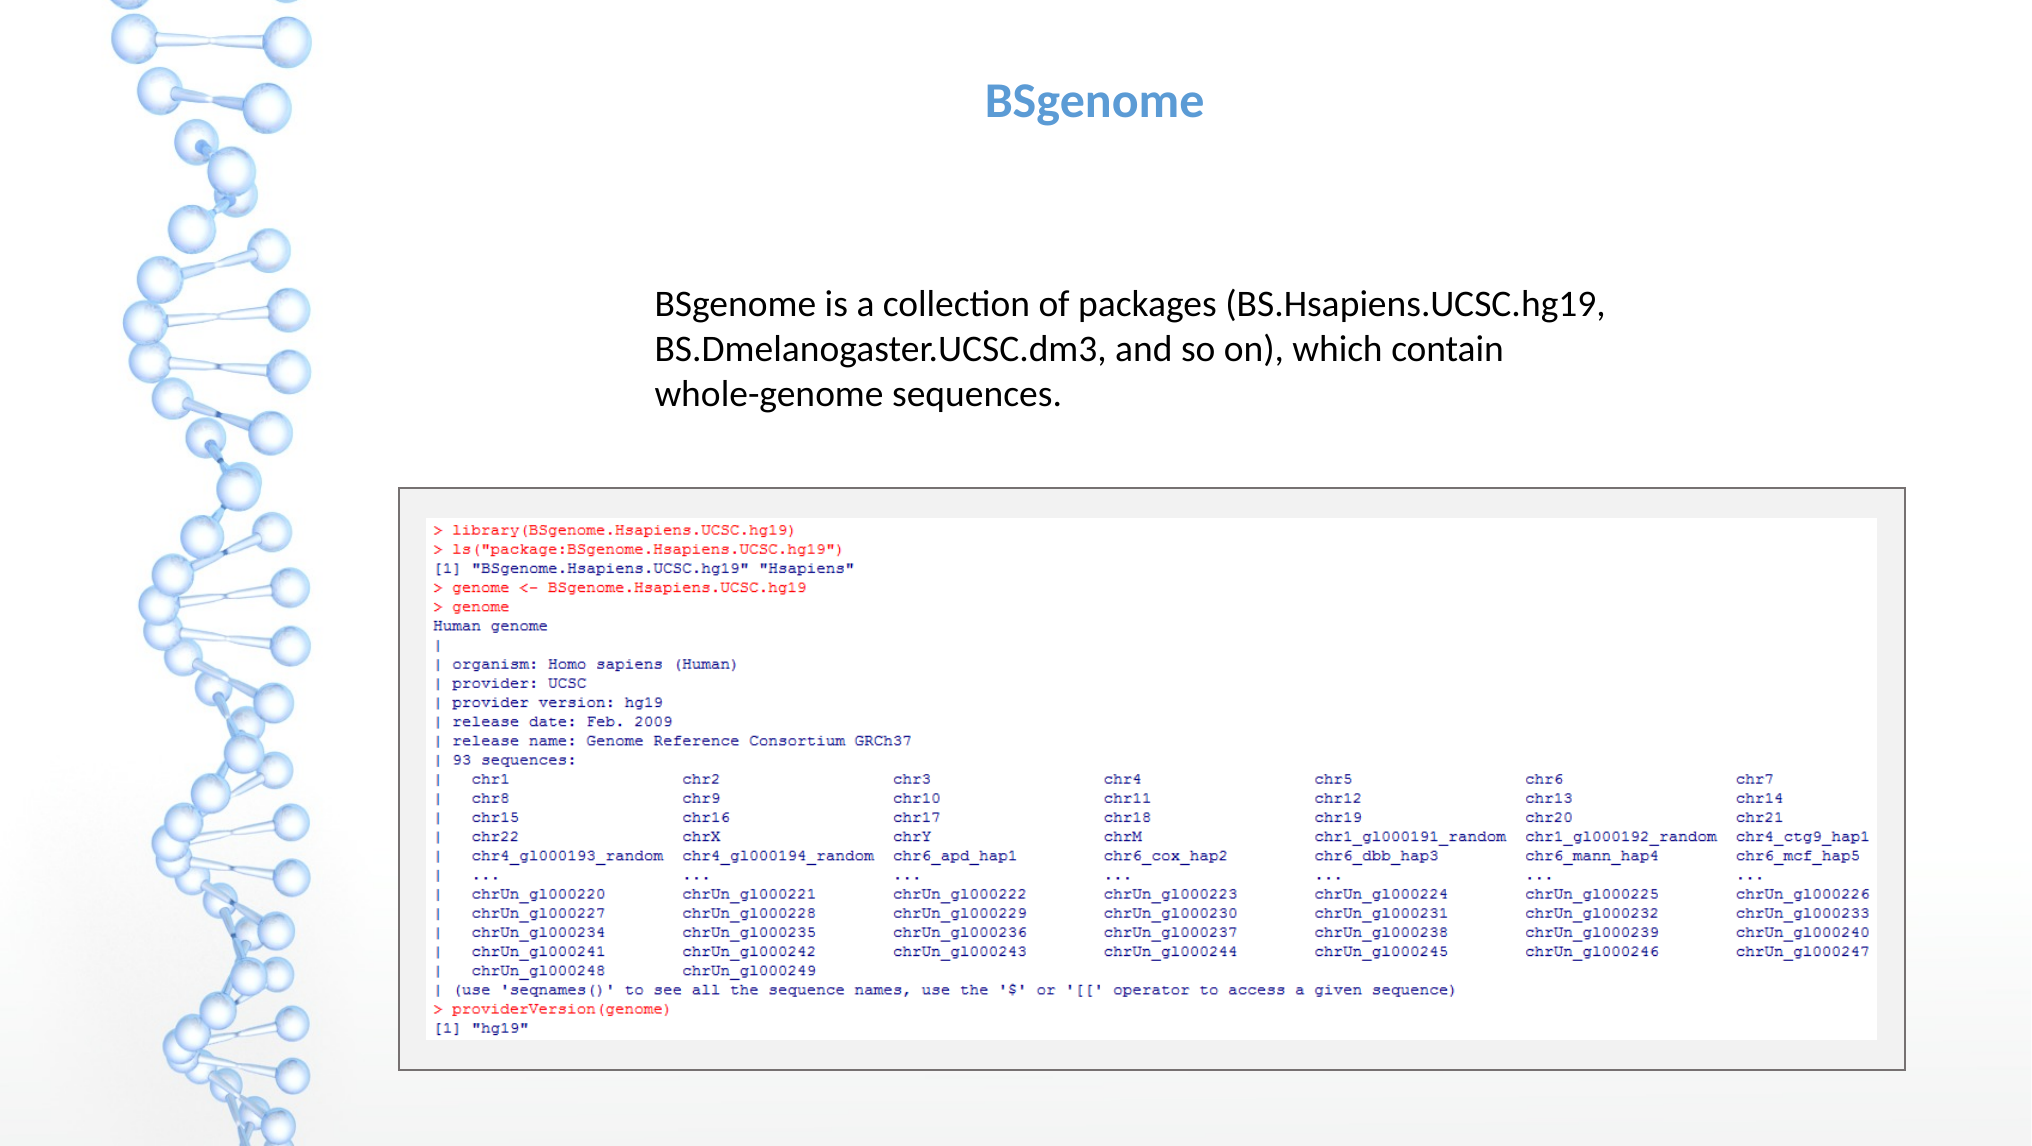

BSgenome
BSgenome is a collection of packages (BS.Hsapiens.UCSC.hg19, BS.Dmelanogaster.UCSC.dm3, and so on), which contain whole-genome sequences.